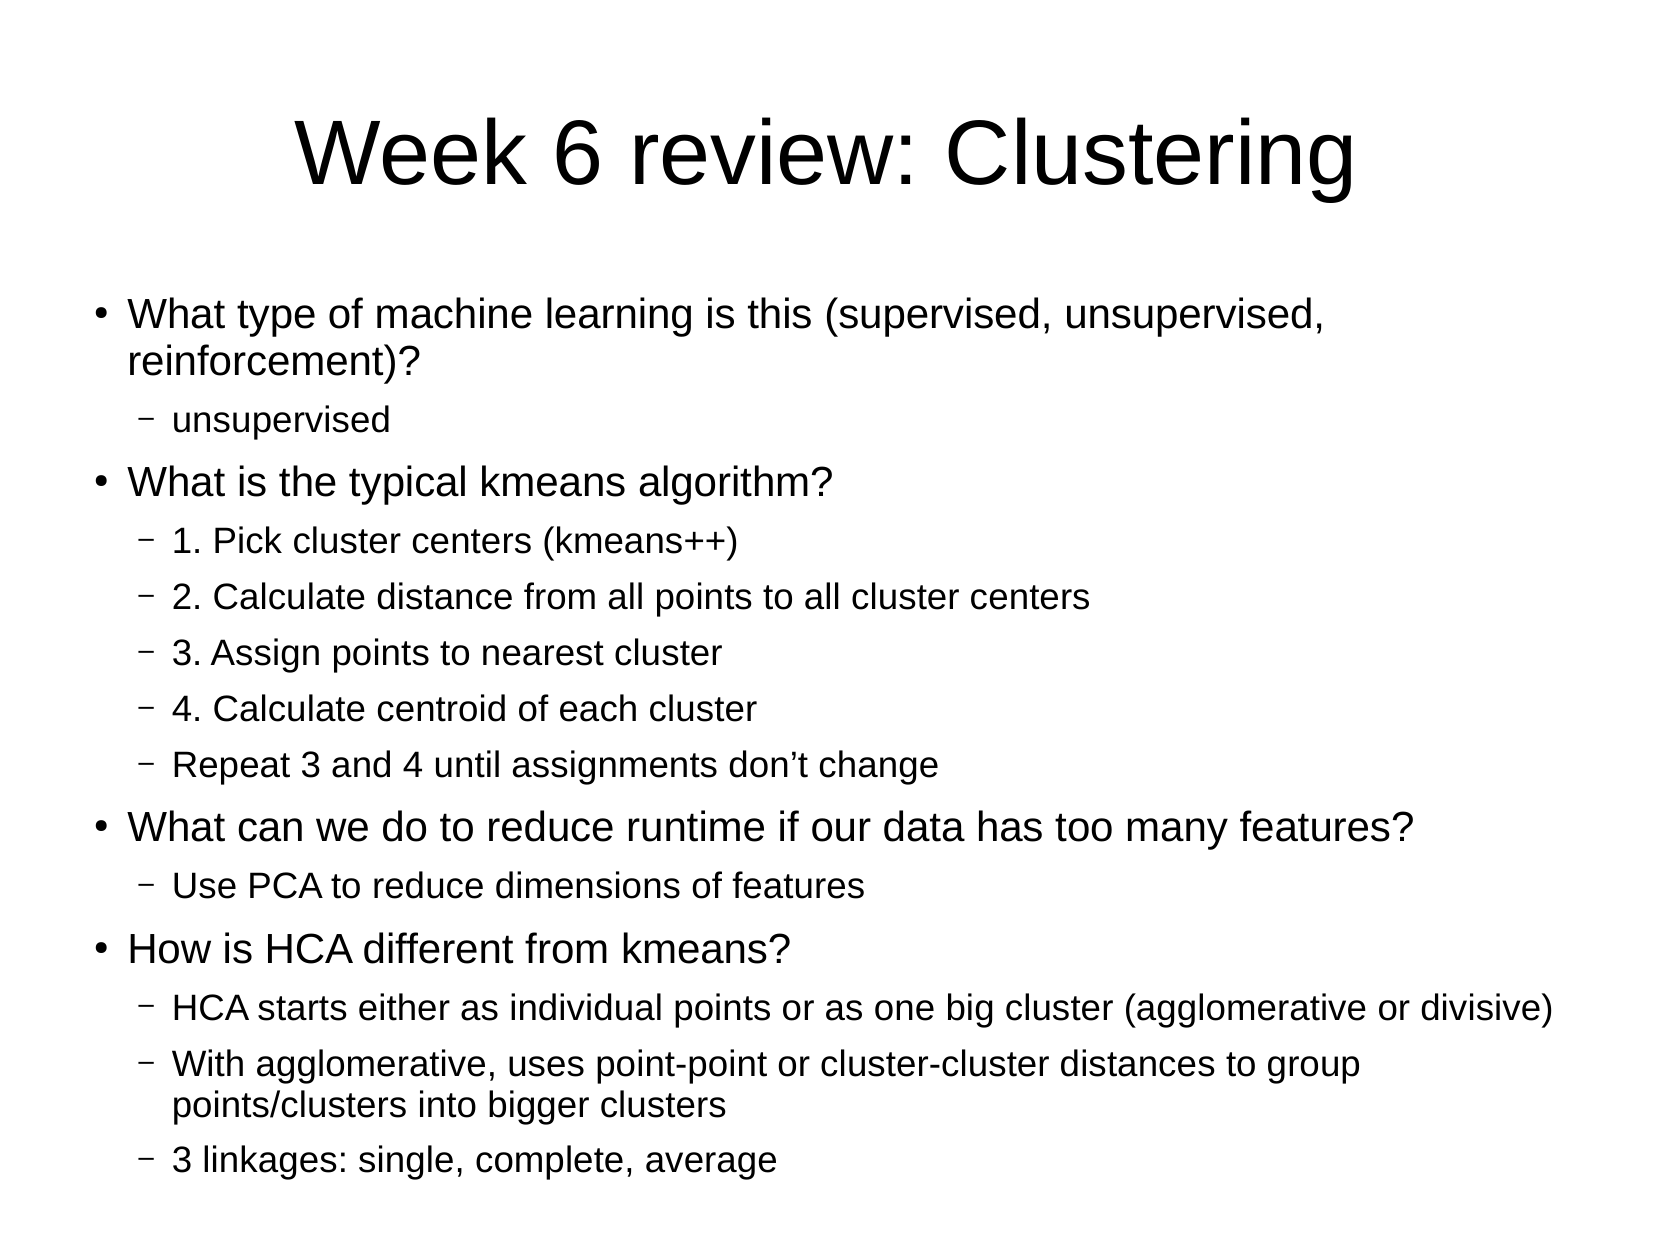

# Week 6 review: Clustering
What type of machine learning is this (supervised, unsupervised, reinforcement)?
unsupervised
What is the typical kmeans algorithm?
1. Pick cluster centers (kmeans++)
2. Calculate distance from all points to all cluster centers
3. Assign points to nearest cluster
4. Calculate centroid of each cluster
Repeat 3 and 4 until assignments don’t change
What can we do to reduce runtime if our data has too many features?
Use PCA to reduce dimensions of features
How is HCA different from kmeans?
HCA starts either as individual points or as one big cluster (agglomerative or divisive)
With agglomerative, uses point-point or cluster-cluster distances to group points/clusters into bigger clusters
3 linkages: single, complete, average